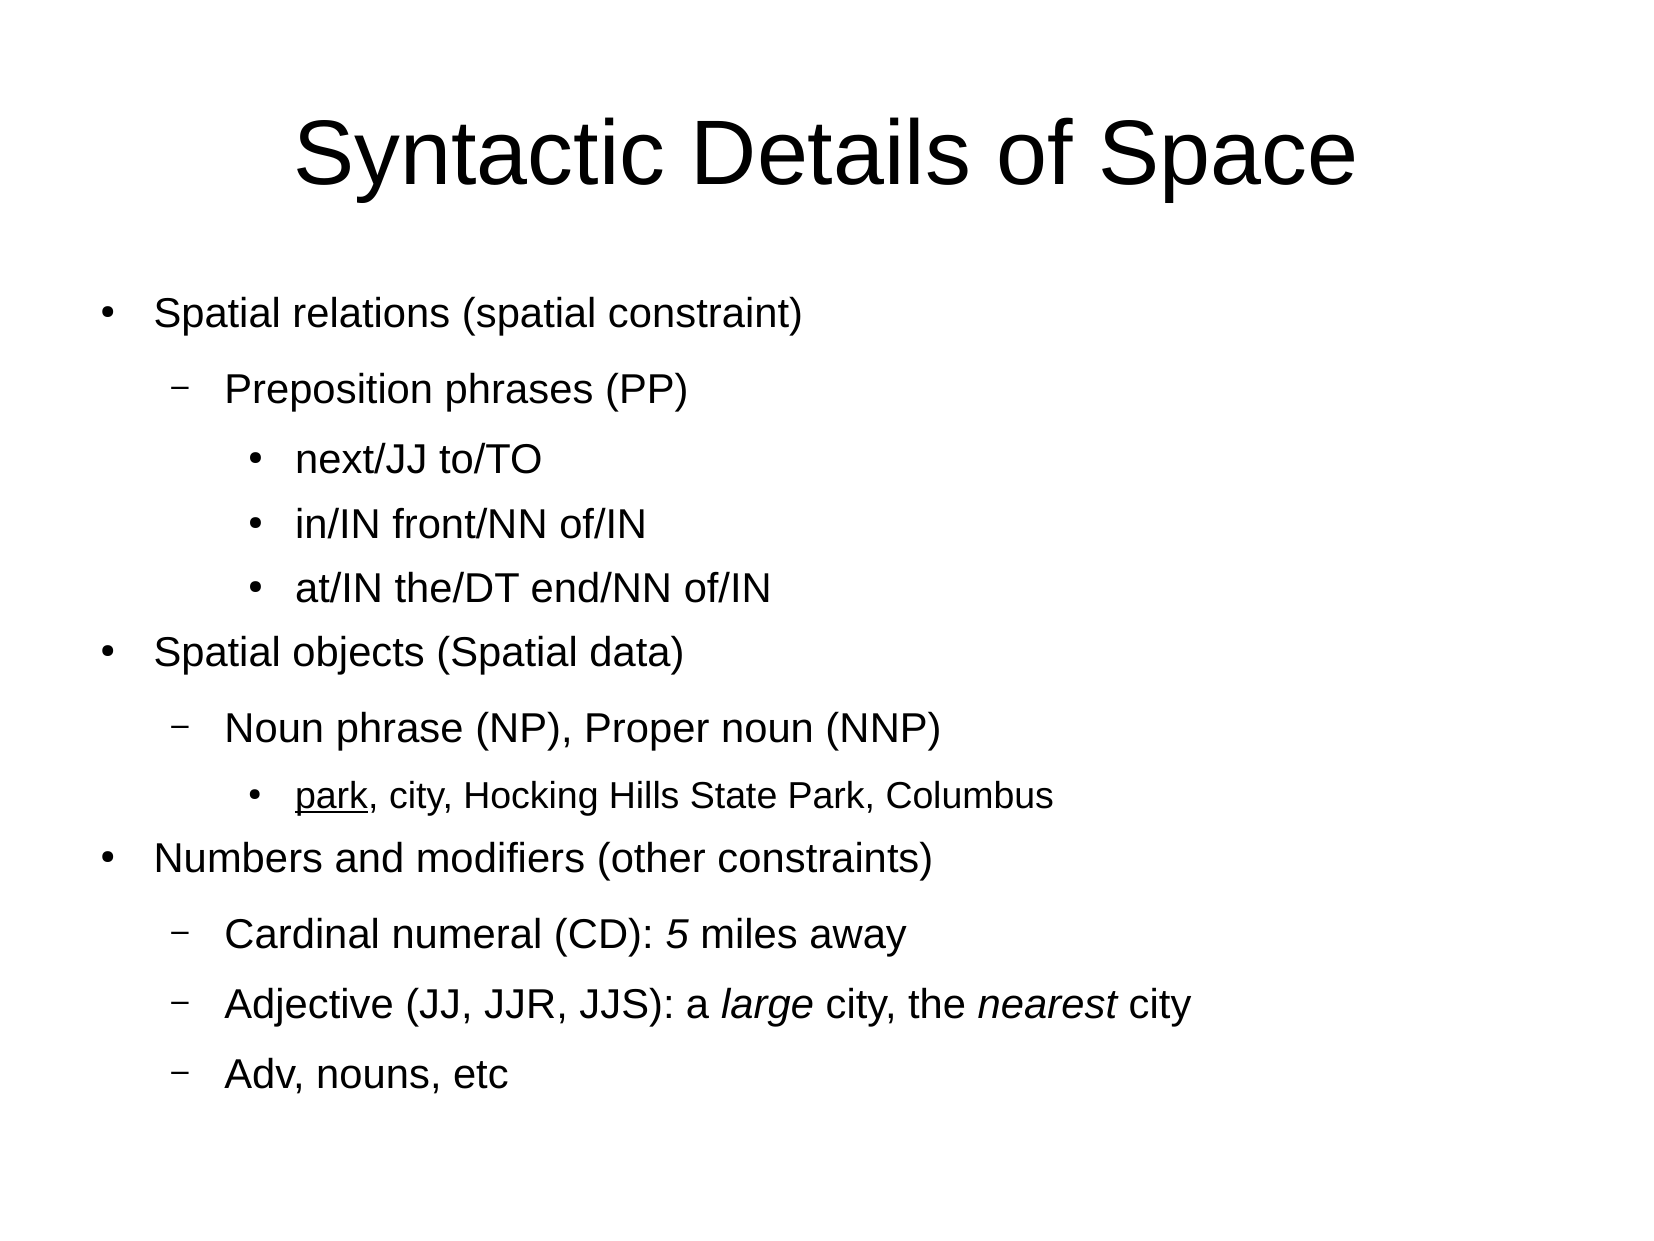

Syntactic Details of Space
# Spatial relations (spatial constraint)
Preposition phrases (PP)
next/JJ to/TO
in/IN front/NN of/IN
at/IN the/DT end/NN of/IN
Spatial objects (Spatial data)
Noun phrase (NP), Proper noun (NNP)
park, city, Hocking Hills State Park, Columbus
Numbers and modifiers (other constraints)
Cardinal numeral (CD): 5 miles away
Adjective (JJ, JJR, JJS): a large city, the nearest city
Adv, nouns, etc